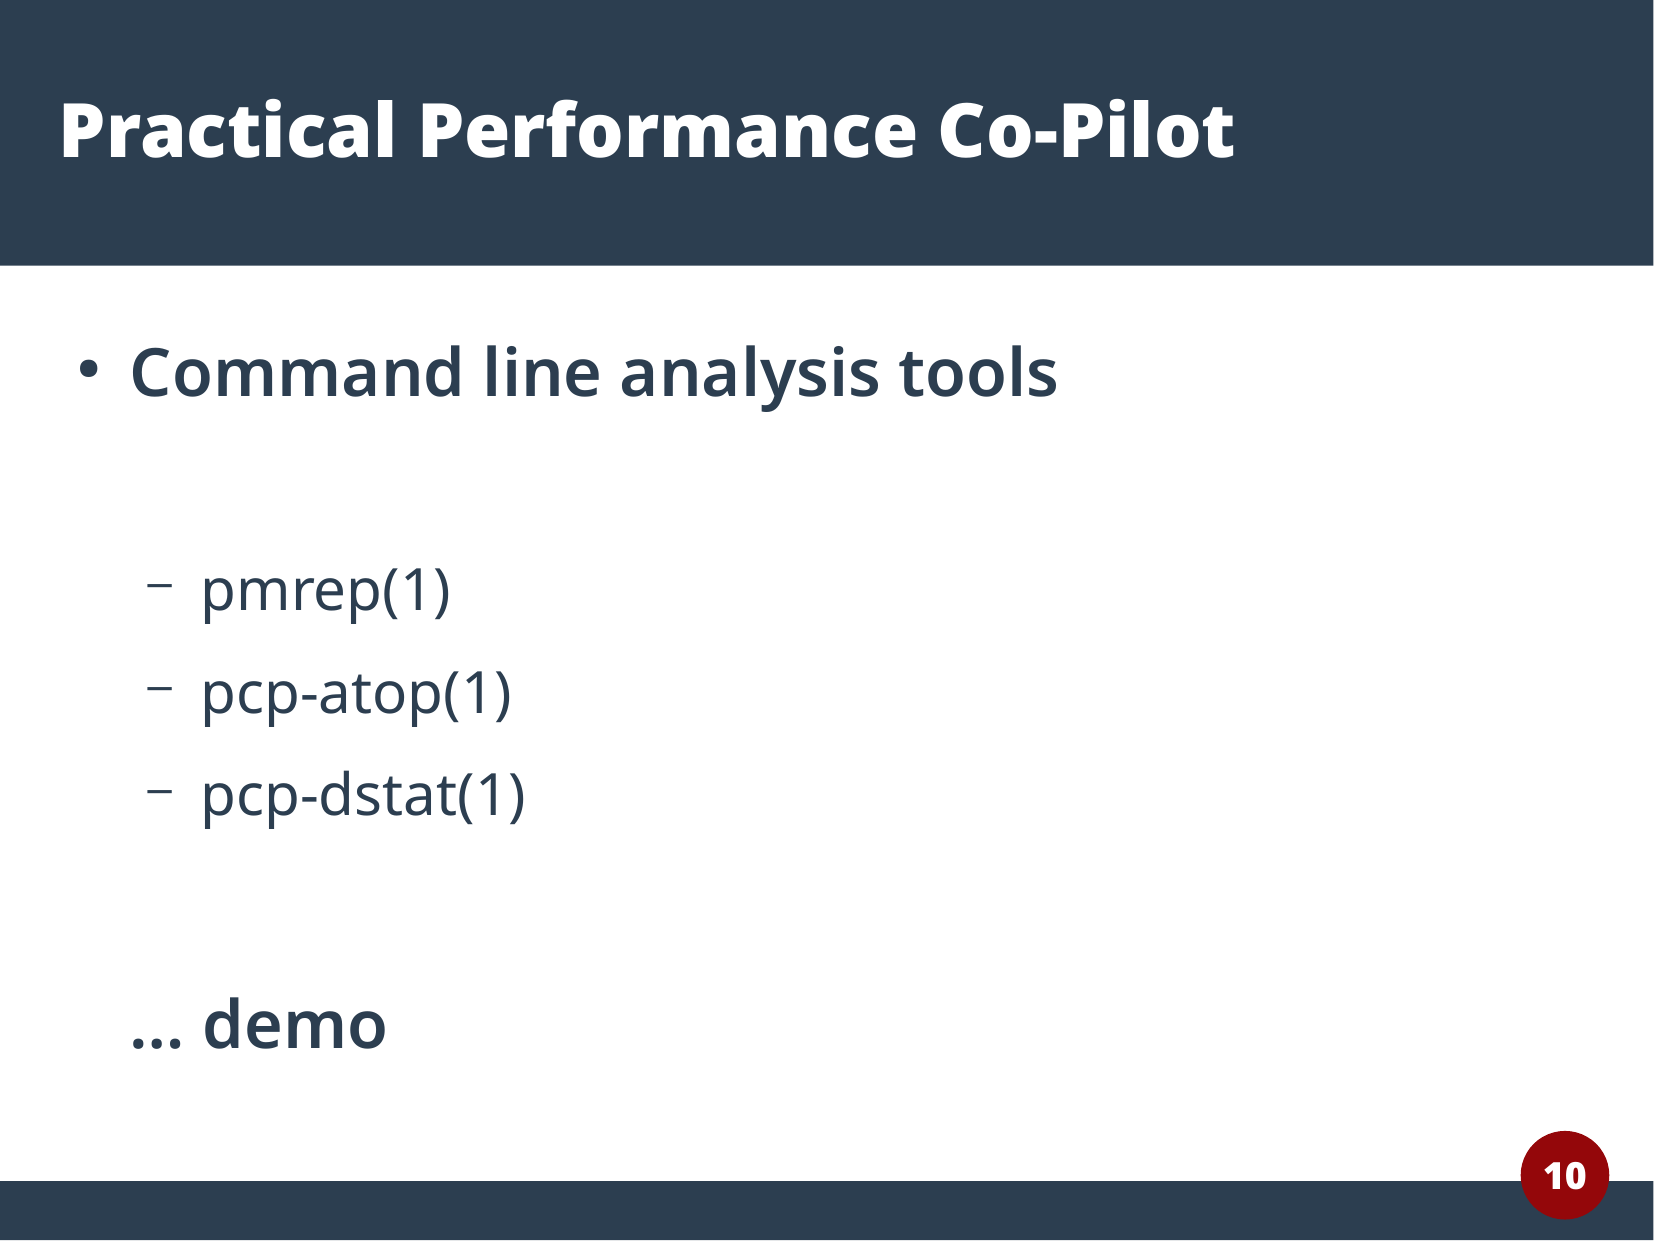

# Practical Performance Co-Pilot
Command line analysis tools
pmrep(1)
pcp-atop(1)
pcp-dstat(1)
… demo
10